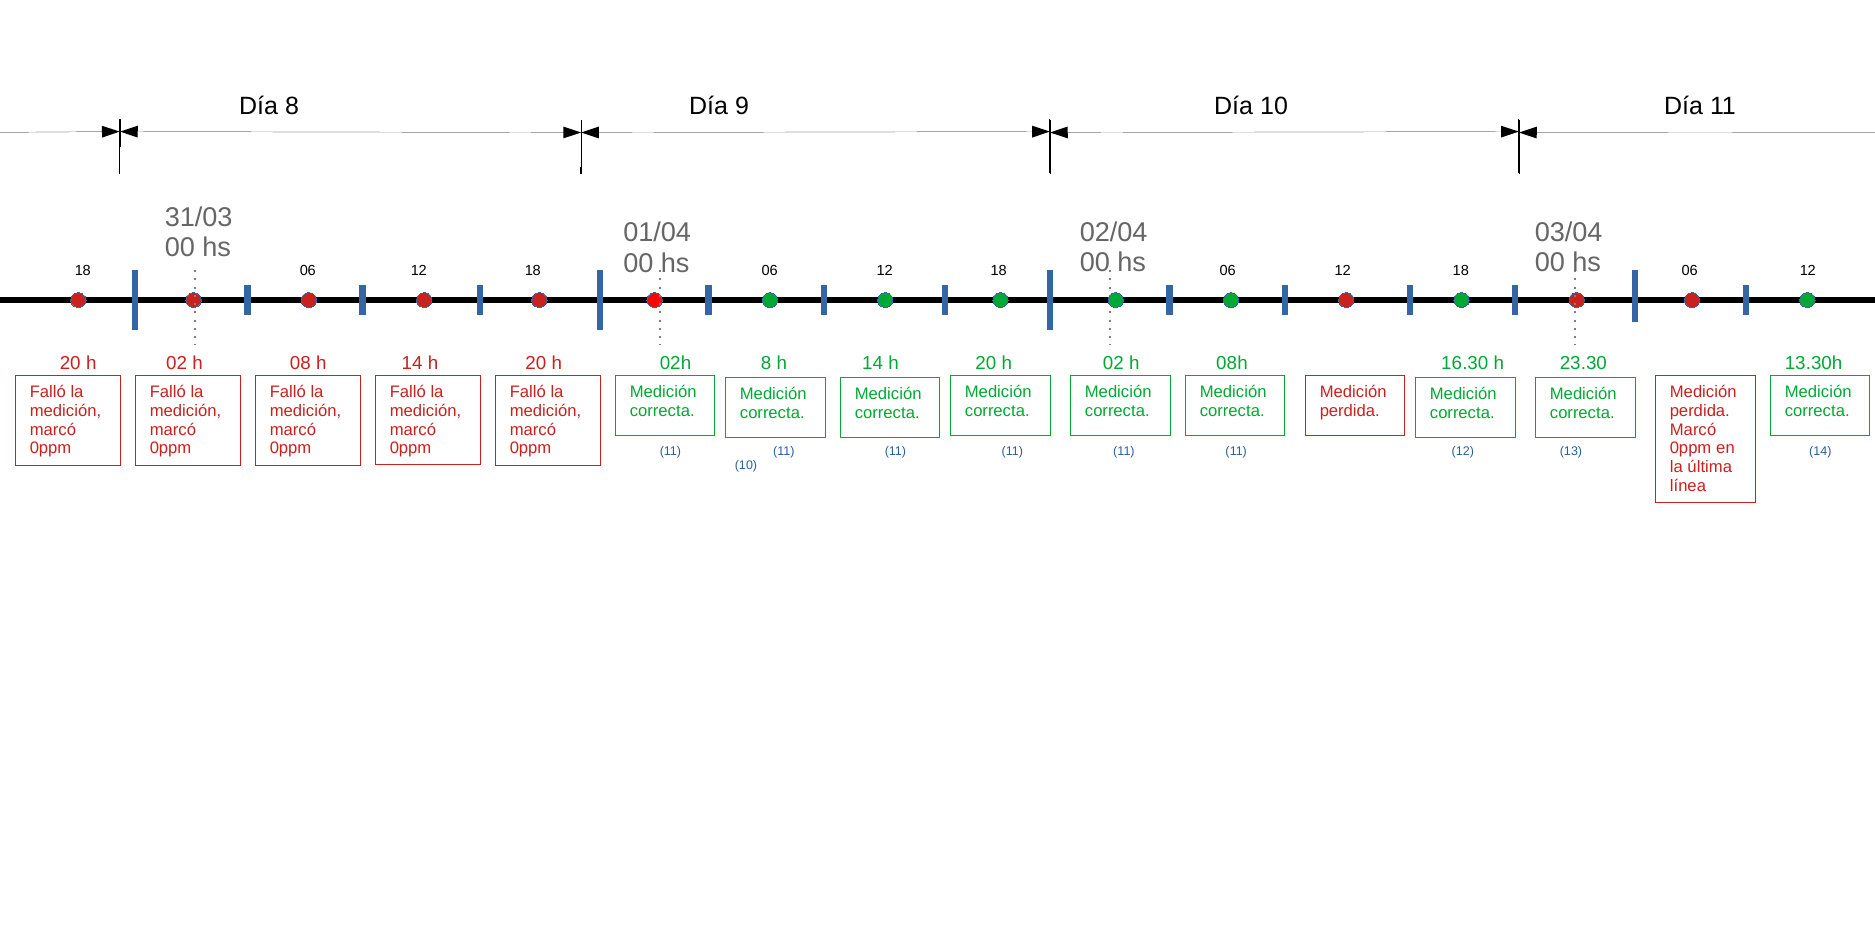

Día 8						Día 9							Día 10						Día 11
31/03
00 hs
02/04
00 hs
03/04
00 hs
01/04
00 hs
18 			06	 12		18			 06	 12		 18			 06	 12	 18			 06		12
20 h	 02 h		 08 h	 14 h	 20 h		02h	 8 h	 14 h	 20 h	 02 h	 08h			 16.30 h	23.30		 	13.30h
Falló la medición, marcó 0ppm
Medición correcta.
Medición correcta.
Medición correcta.
Medición correcta.
Medición perdida.
Medición perdida. Marcó 0ppm en la última línea
Medición correcta.
Falló la medición, marcó 0ppm
Falló la medición, marcó 0ppm
Falló la medición, marcó 0ppm
Falló la medición, marcó 0ppm
Medición correcta.
Medición correcta.
Medición correcta.
Medición correcta.
(11)	 (11)		(11)	 (11)	 	 (11) (11)			 (12) 	(13)			 (14)		(10)